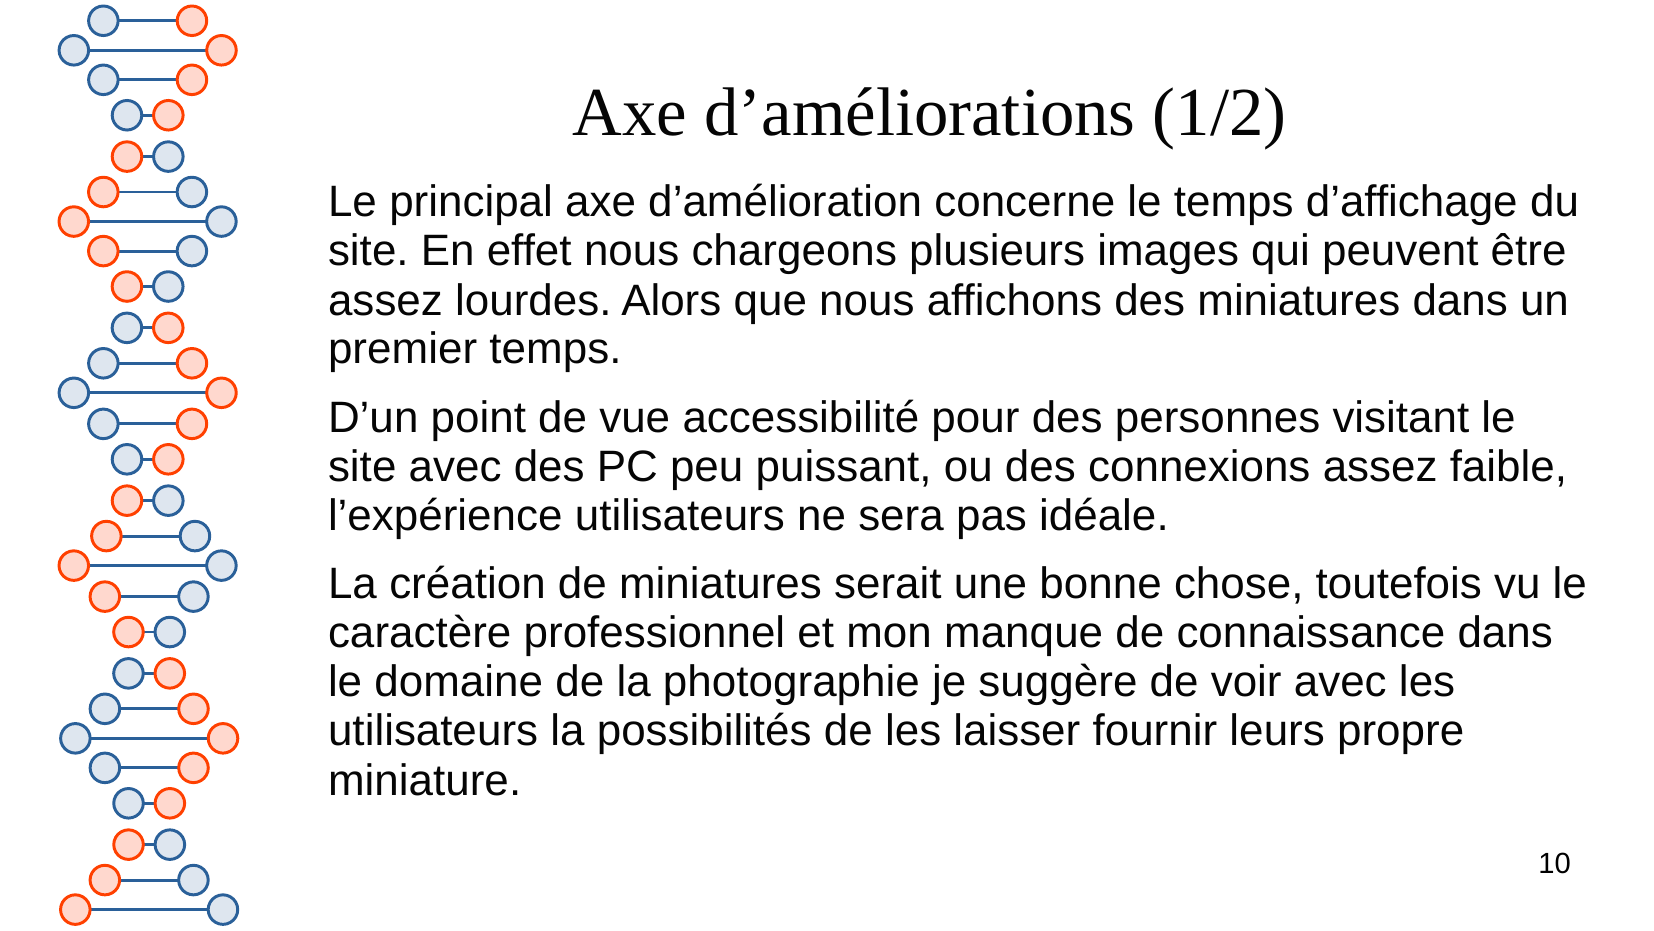

# Axe d’améliorations (1/2)
Le principal axe d’amélioration concerne le temps d’affichage du site. En effet nous chargeons plusieurs images qui peuvent être assez lourdes. Alors que nous affichons des miniatures dans un premier temps.
D’un point de vue accessibilité pour des personnes visitant le site avec des PC peu puissant, ou des connexions assez faible, l’expérience utilisateurs ne sera pas idéale.
La création de miniatures serait une bonne chose, toutefois vu le caractère professionnel et mon manque de connaissance dans le domaine de la photographie je suggère de voir avec les utilisateurs la possibilités de les laisser fournir leurs propre miniature.
10